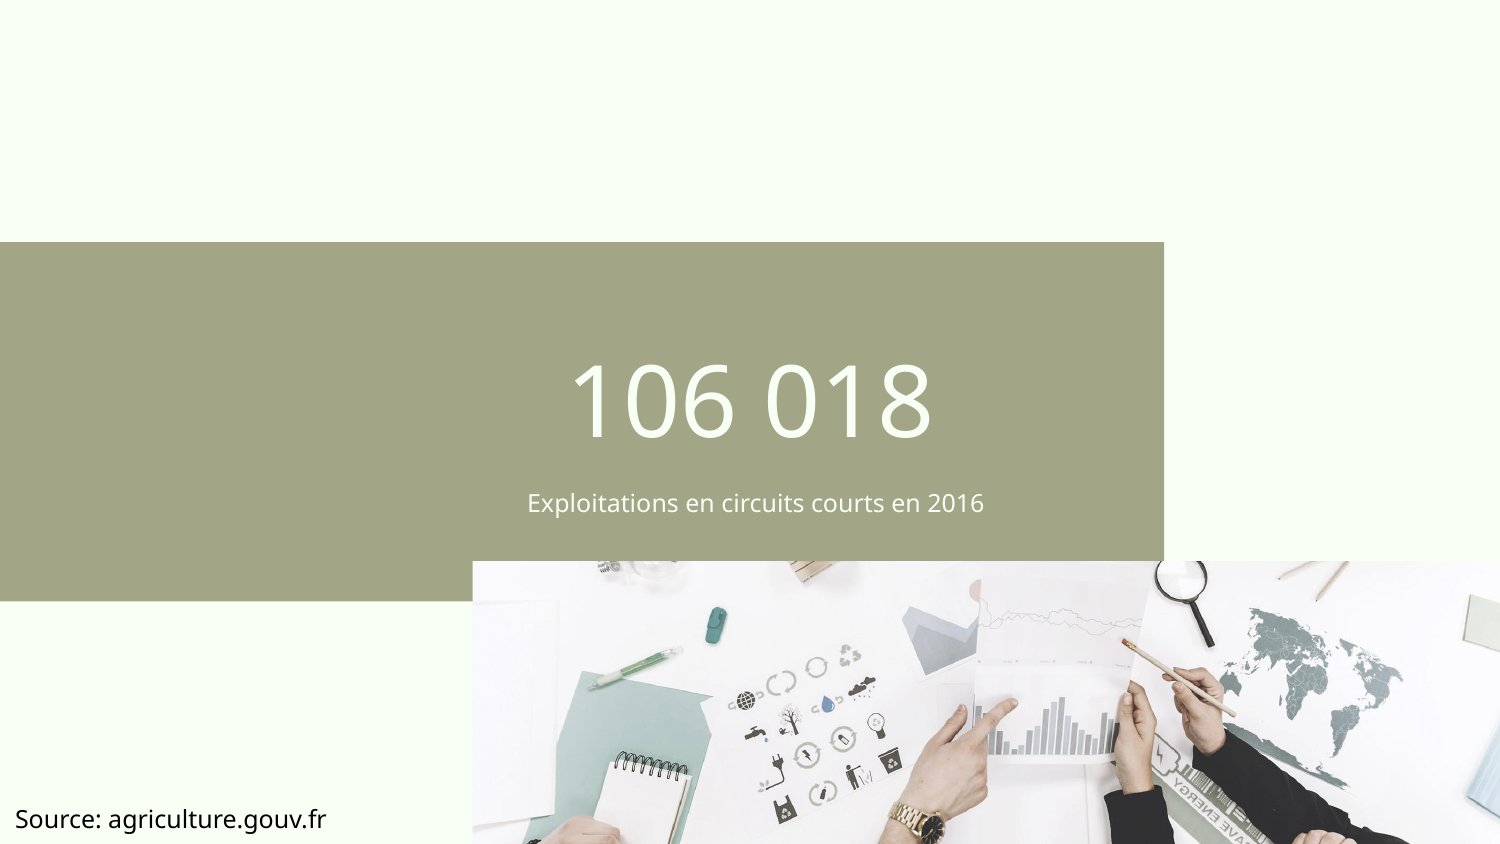

# 106 018
Exploitations en circuits courts en 2016
Source: agriculture.gouv.fr